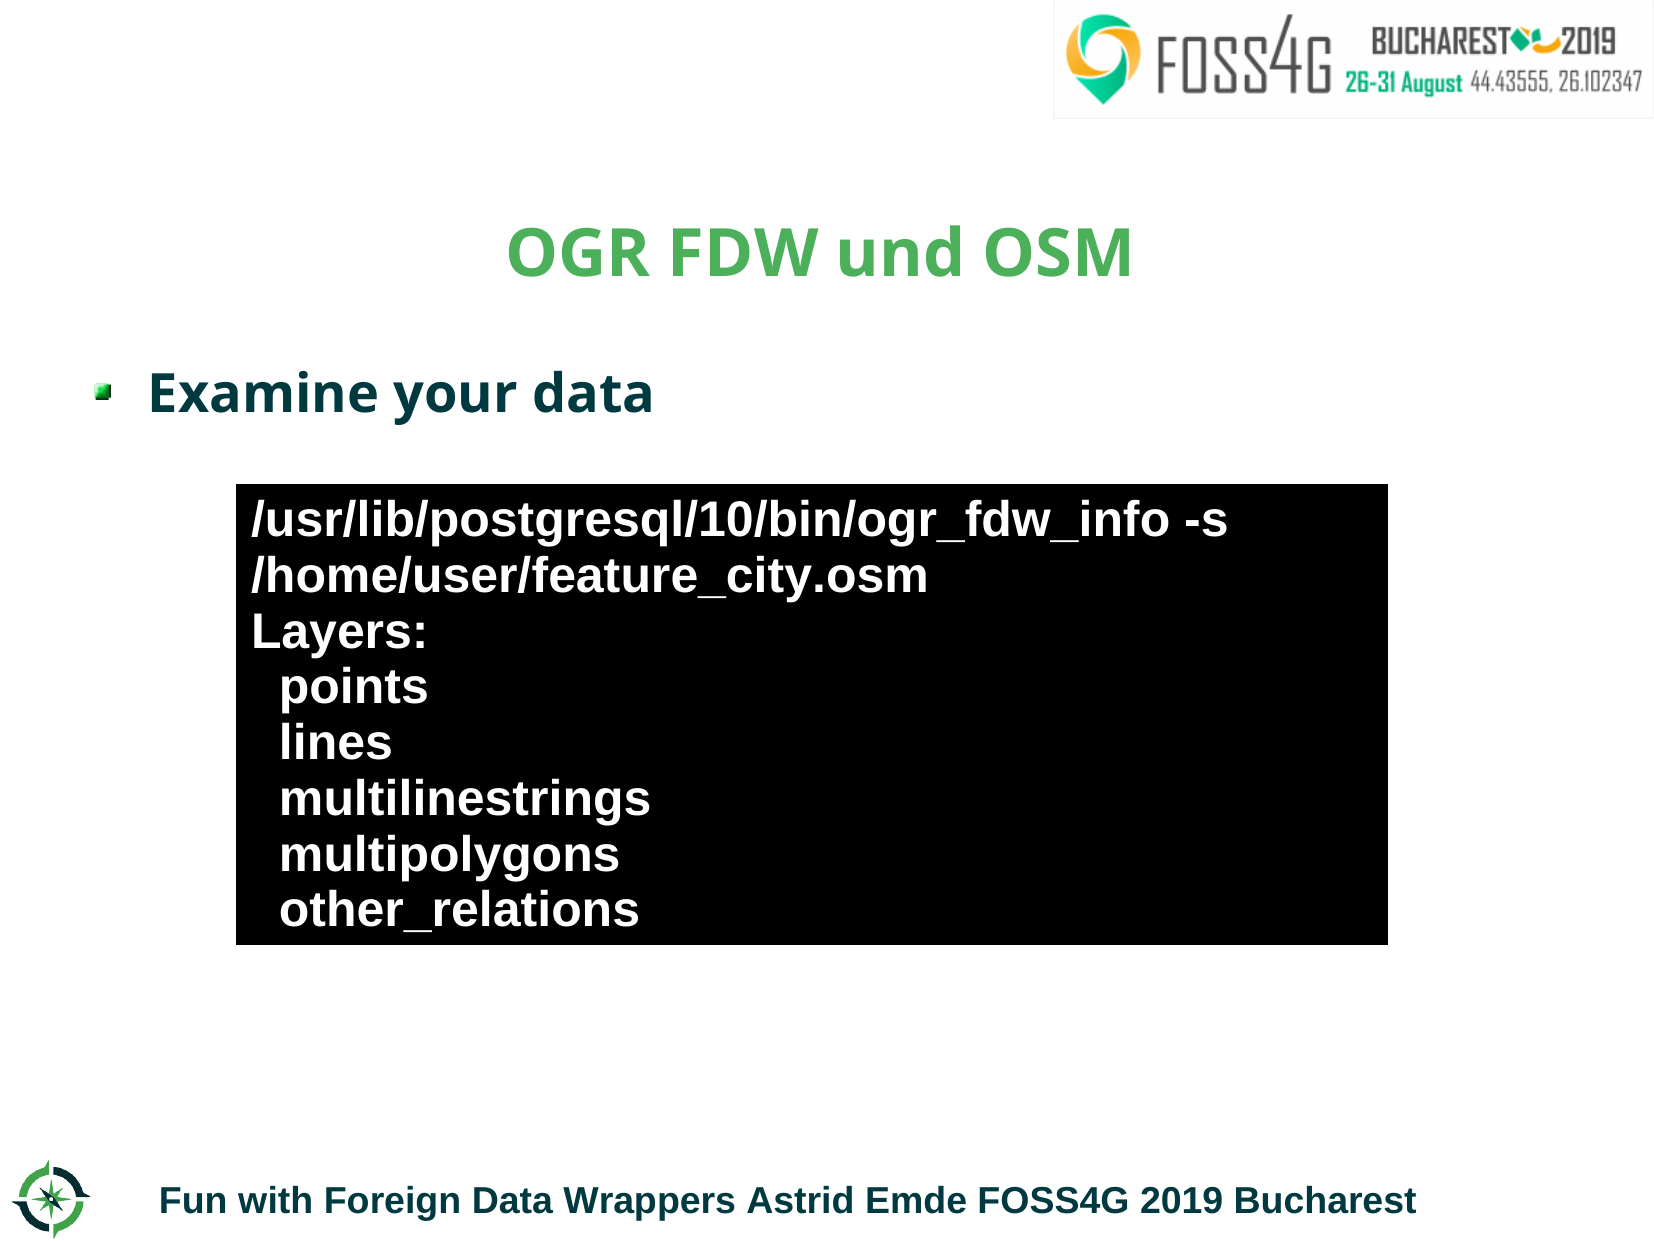

# OGR FDW und OSM
Examine your data
/usr/lib/postgresql/10/bin/ogr_fdw_info -s /home/user/feature_city.osm
Layers:
 points
 lines
 multilinestrings
 multipolygons
 other_relations